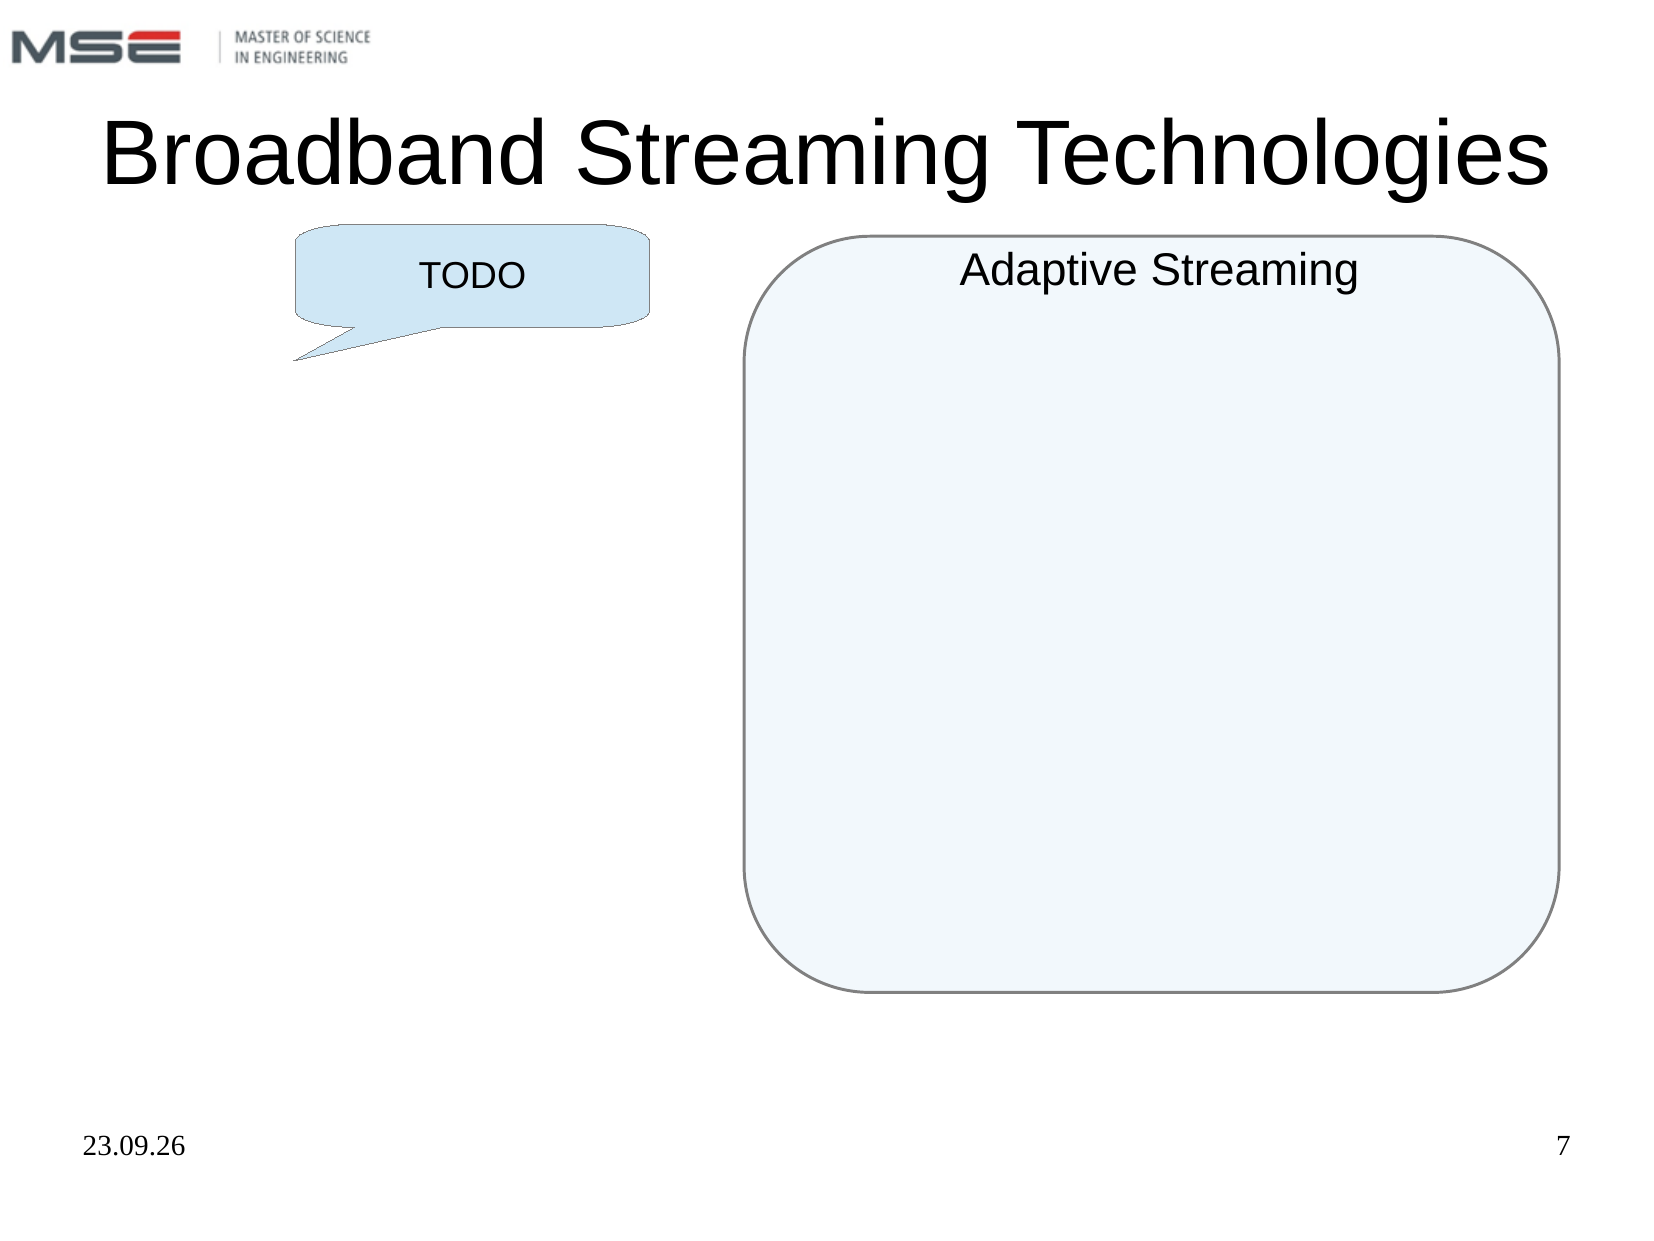

# Broadband Streaming Technologies
TODO
Adaptive Streaming
7